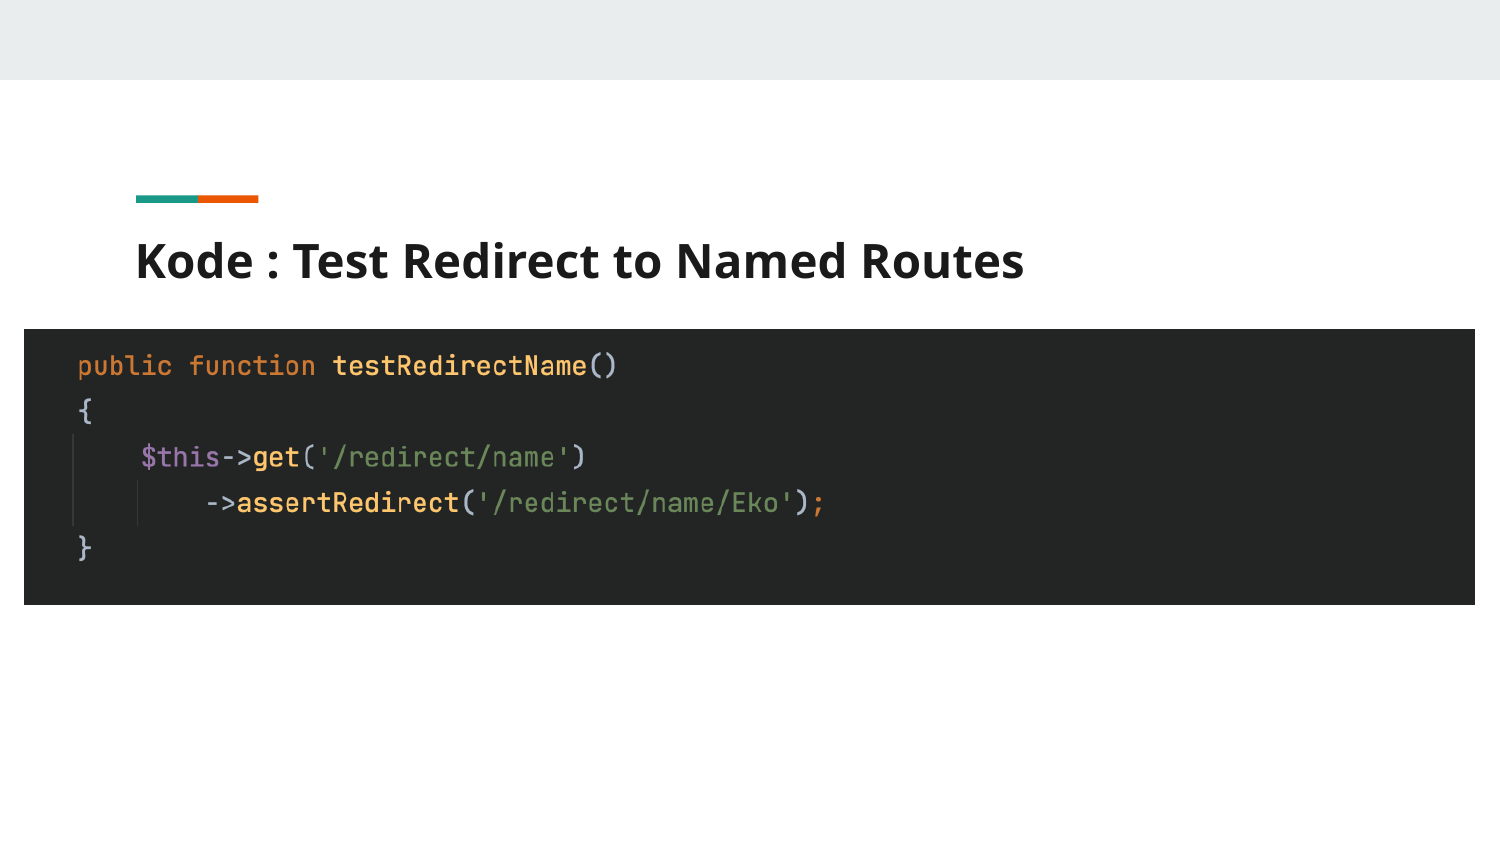

# Kode : Test Redirect to Named Routes